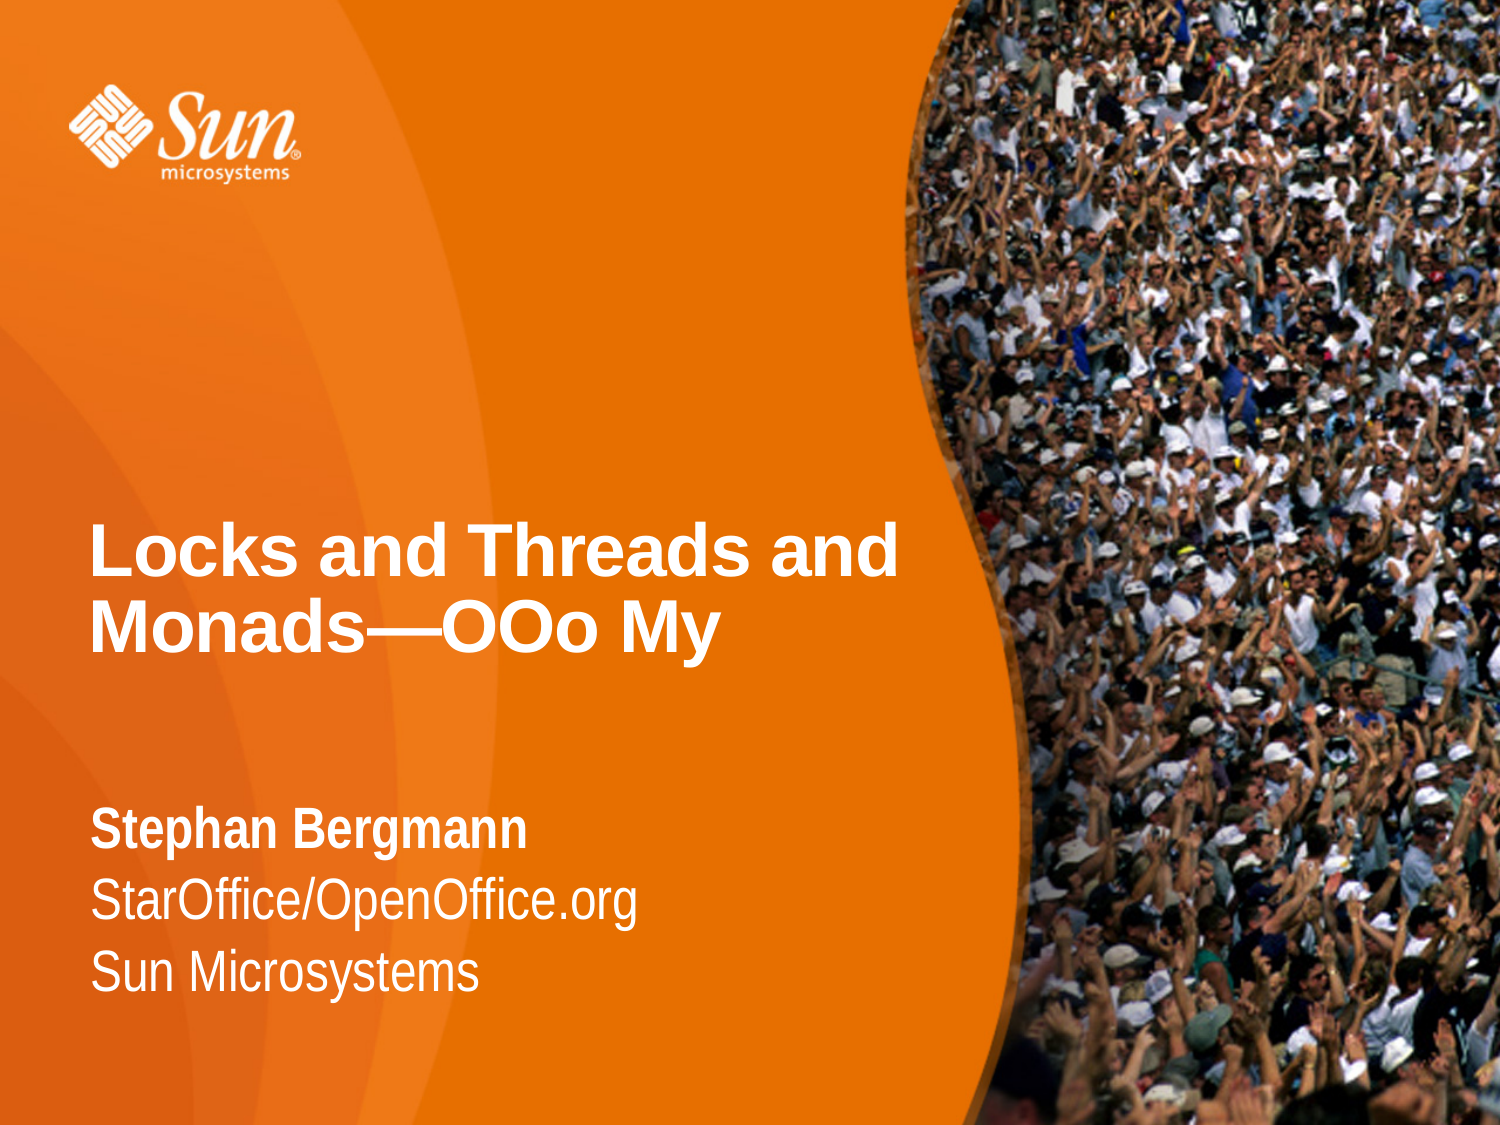

# Locks and Threads and Monads—OOo My
Stephan Bergmann
StarOffice/OpenOffice.org
Sun Microsystems